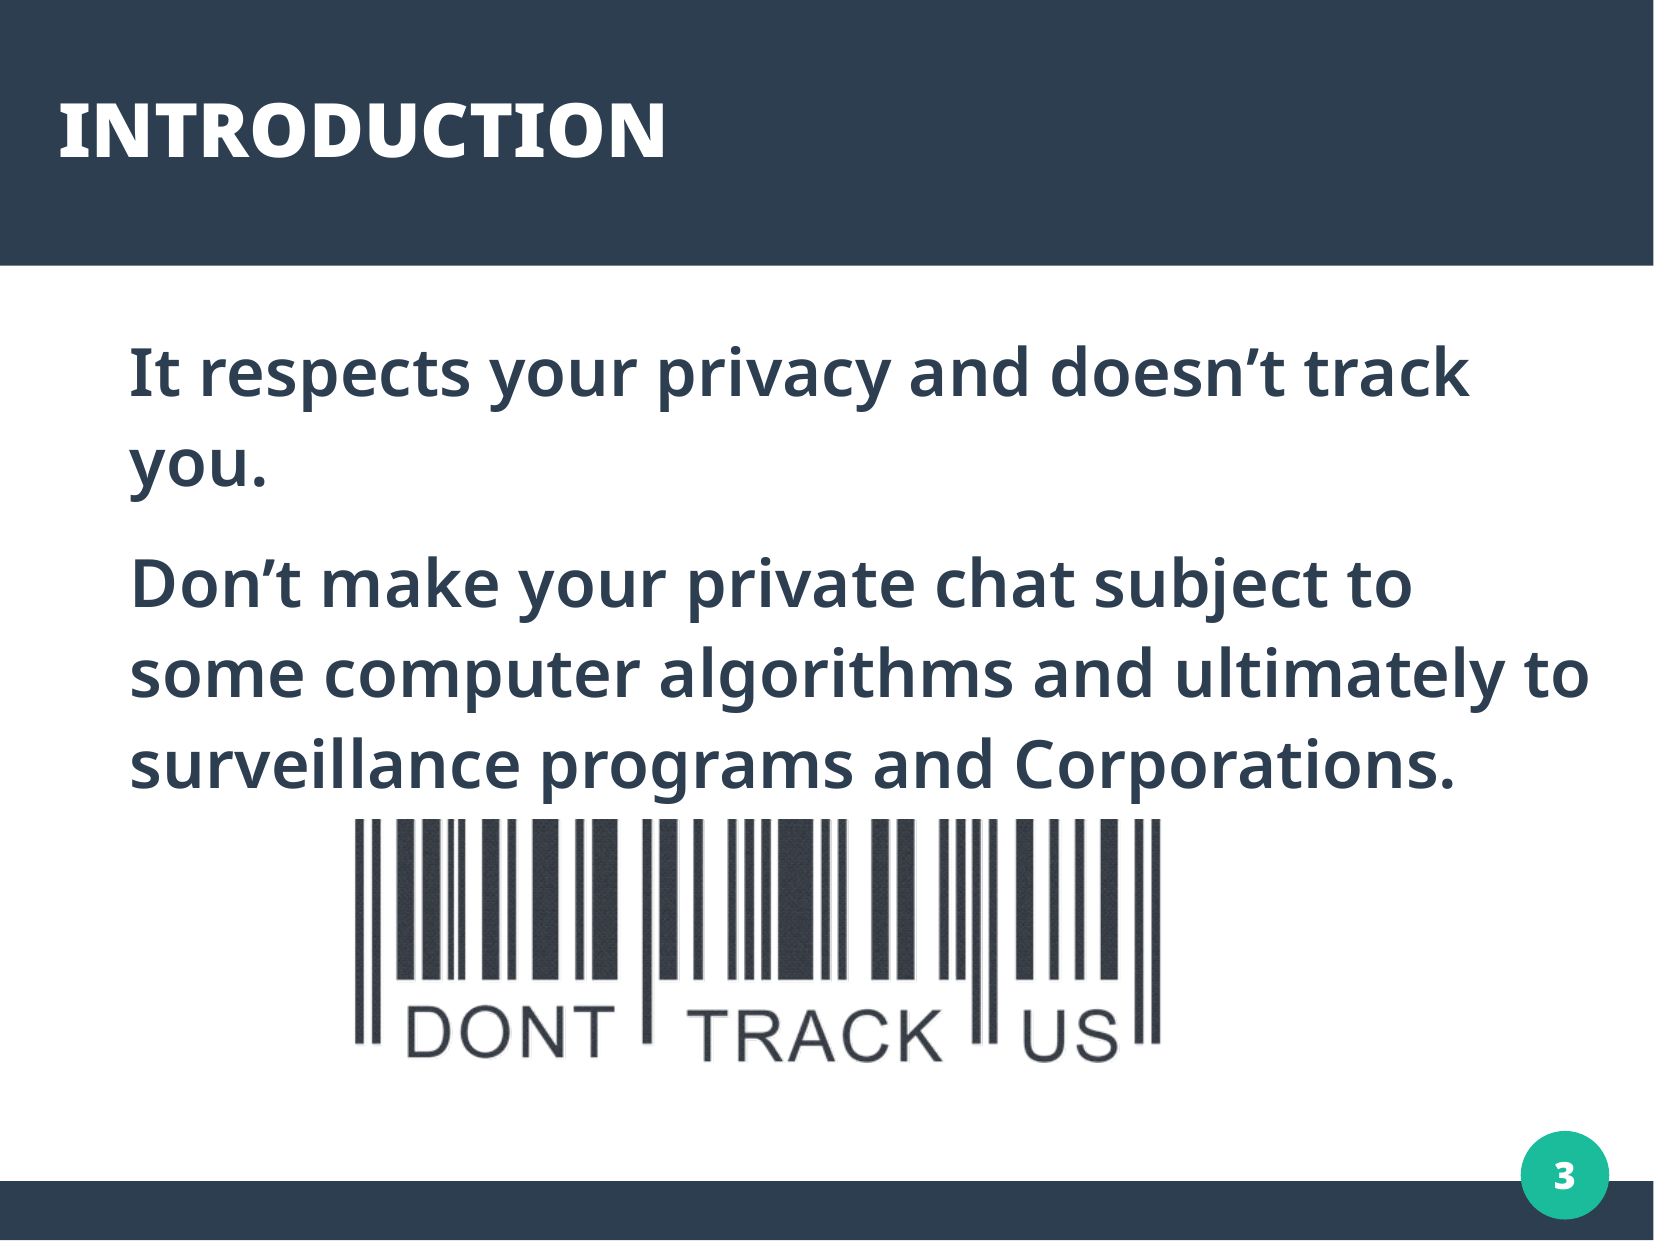

# INTRODUCTION
It respects your privacy and doesn’t track you.
Don’t make your private chat subject to some computer algorithms and ultimately to surveillance programs and Corporations.
3